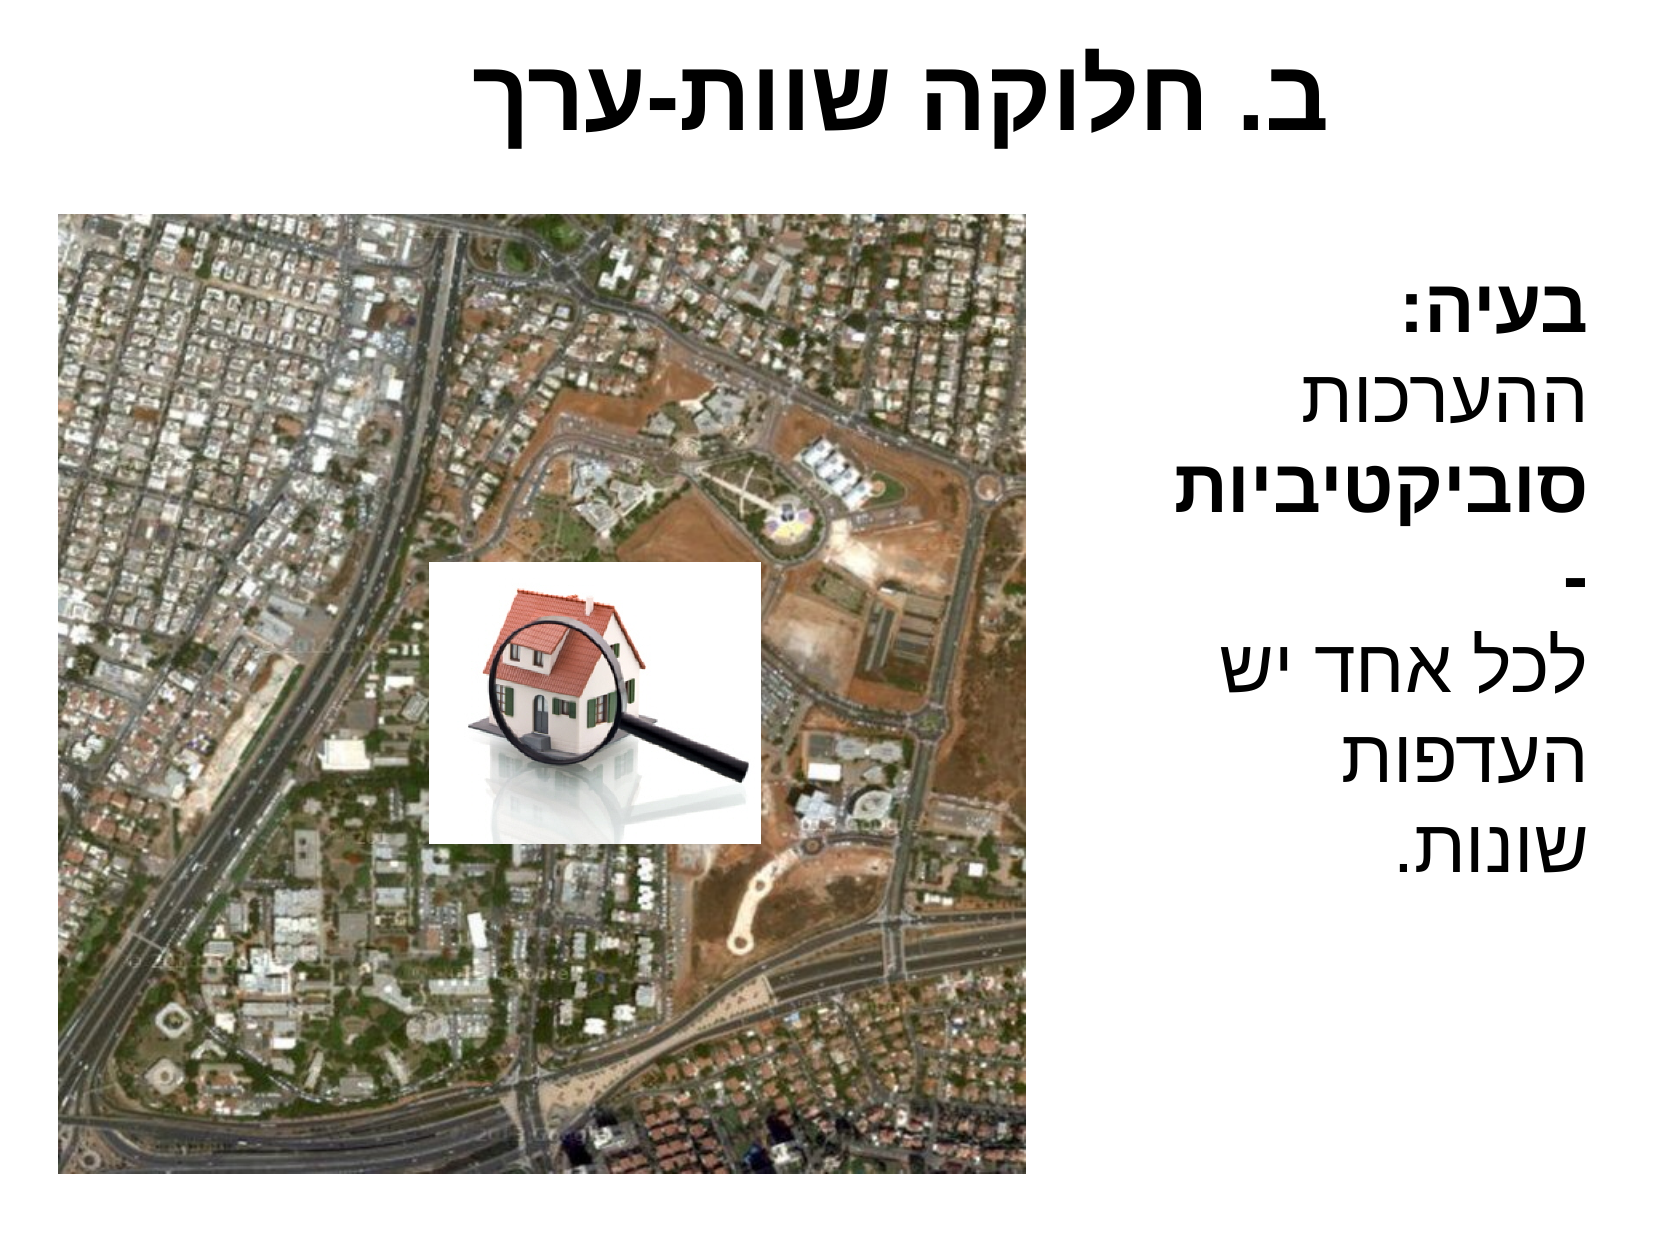

ב. חלוקה שוות-ערך
בעיה: ההערכות סוביקטיביות -
לכל אחד יש העדפות שונות.